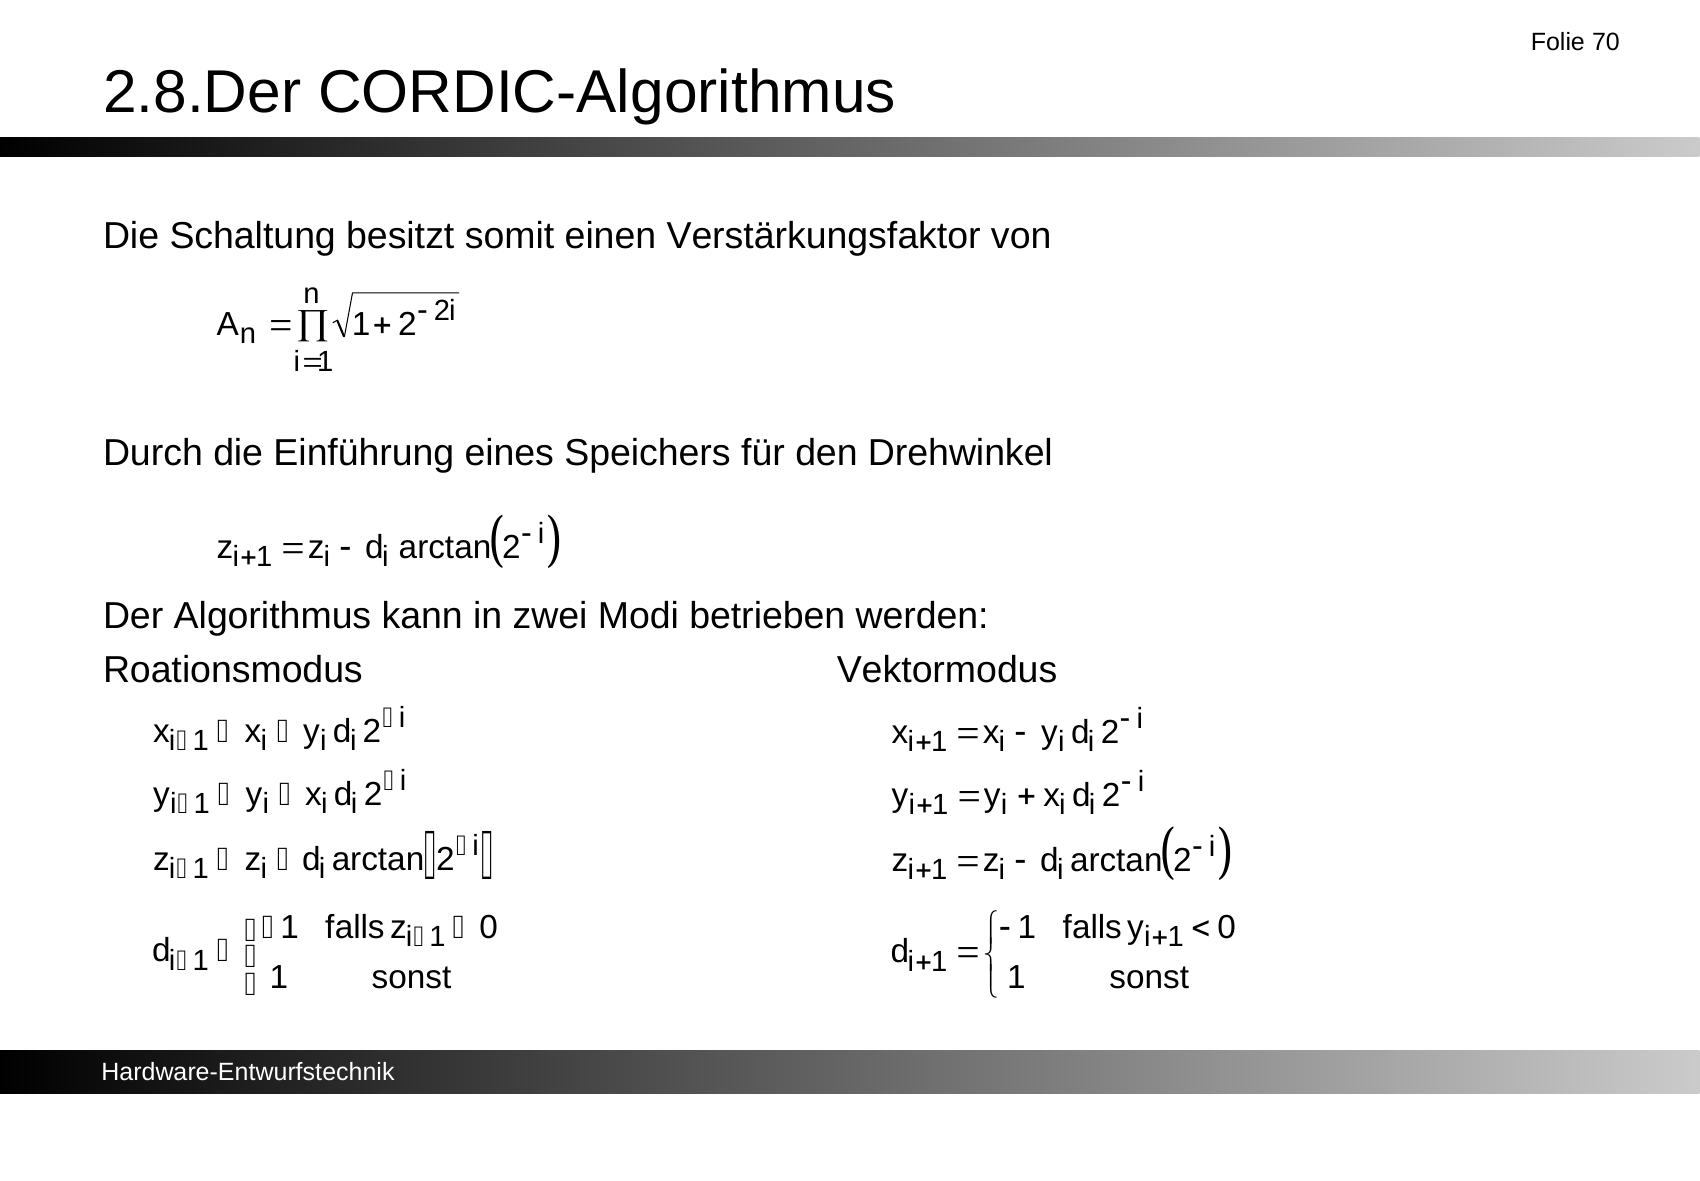

# 2.8.Der CORDIC-Algorithmus
Die Schaltung besitzt somit einen Verstärkungsfaktor von
Durch die Einführung eines Speichers für den Drehwinkel
Der Algorithmus kann in zwei Modi betrieben werden:
Roationsmodus	Vektormodus